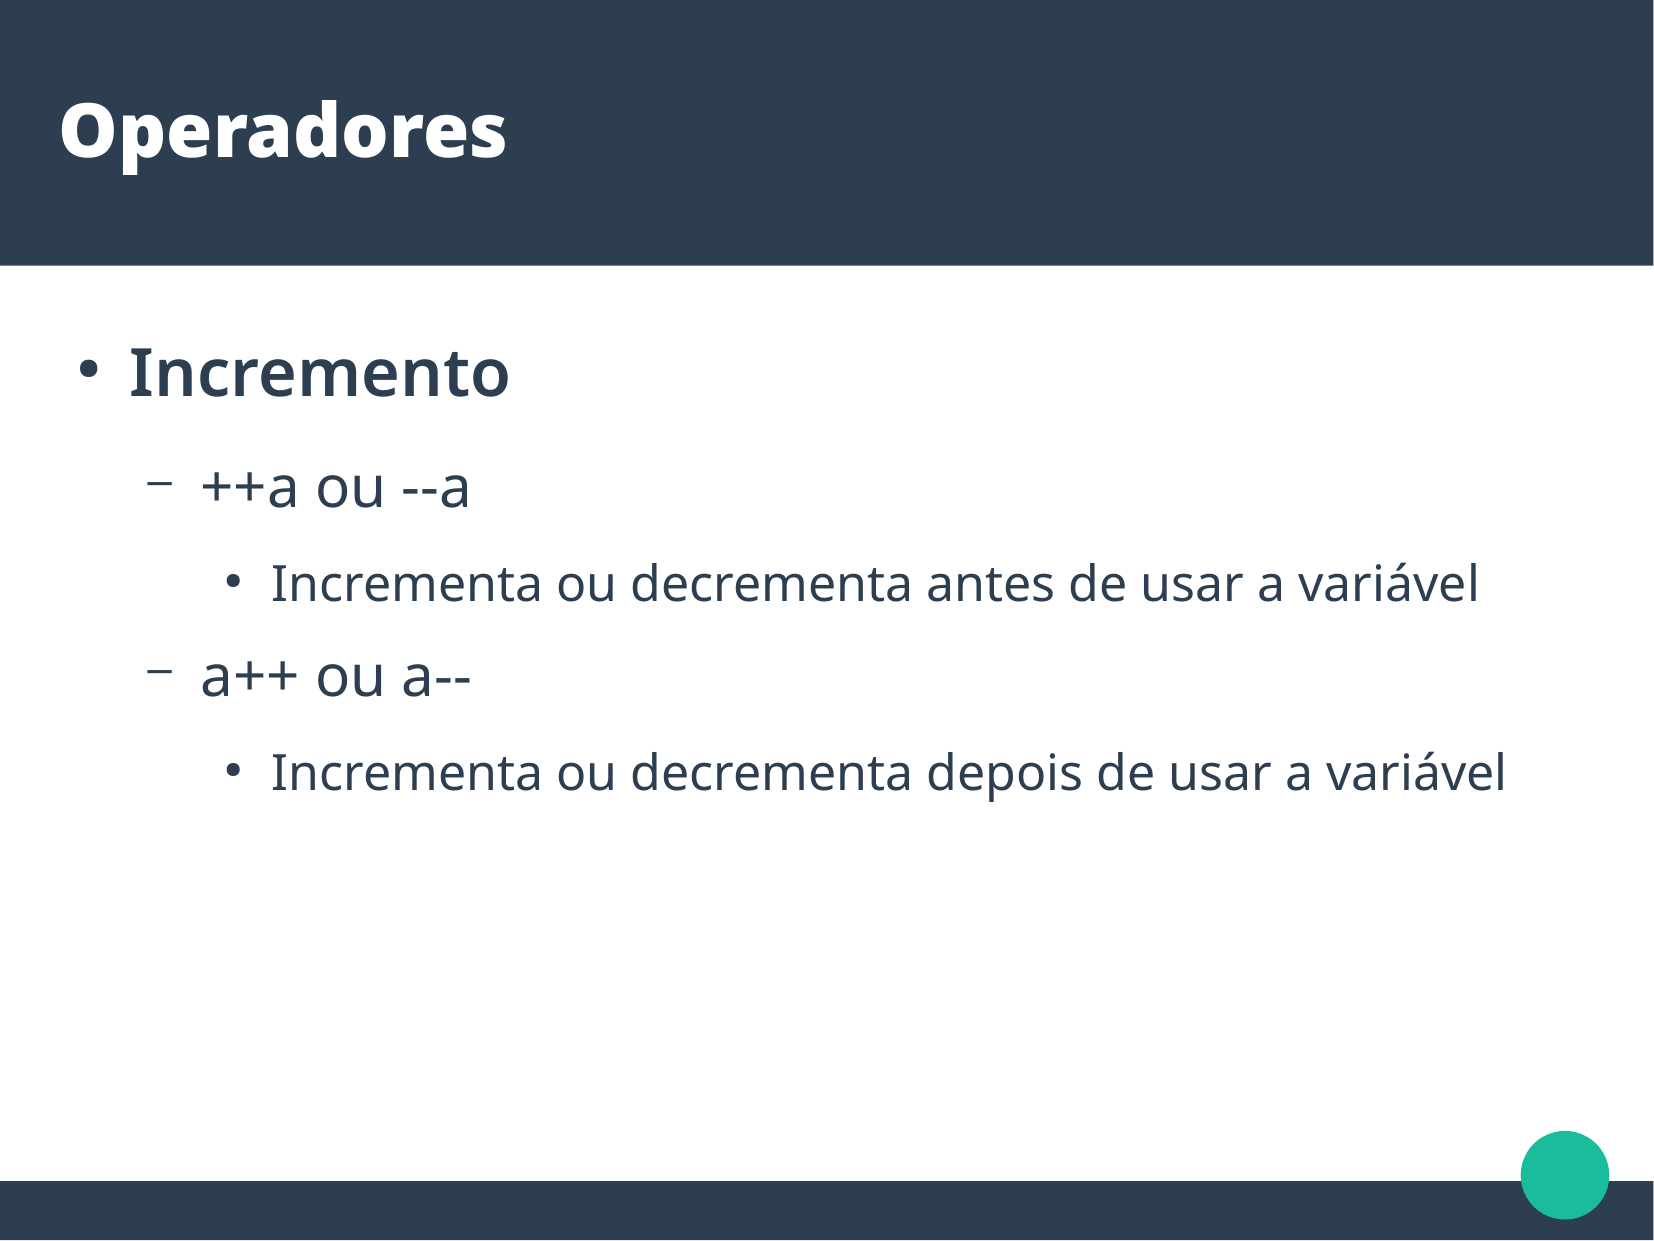

# Operadores
Incremento
++a ou --a
Incrementa ou decrementa antes de usar a variável
a++ ou a--
Incrementa ou decrementa depois de usar a variável